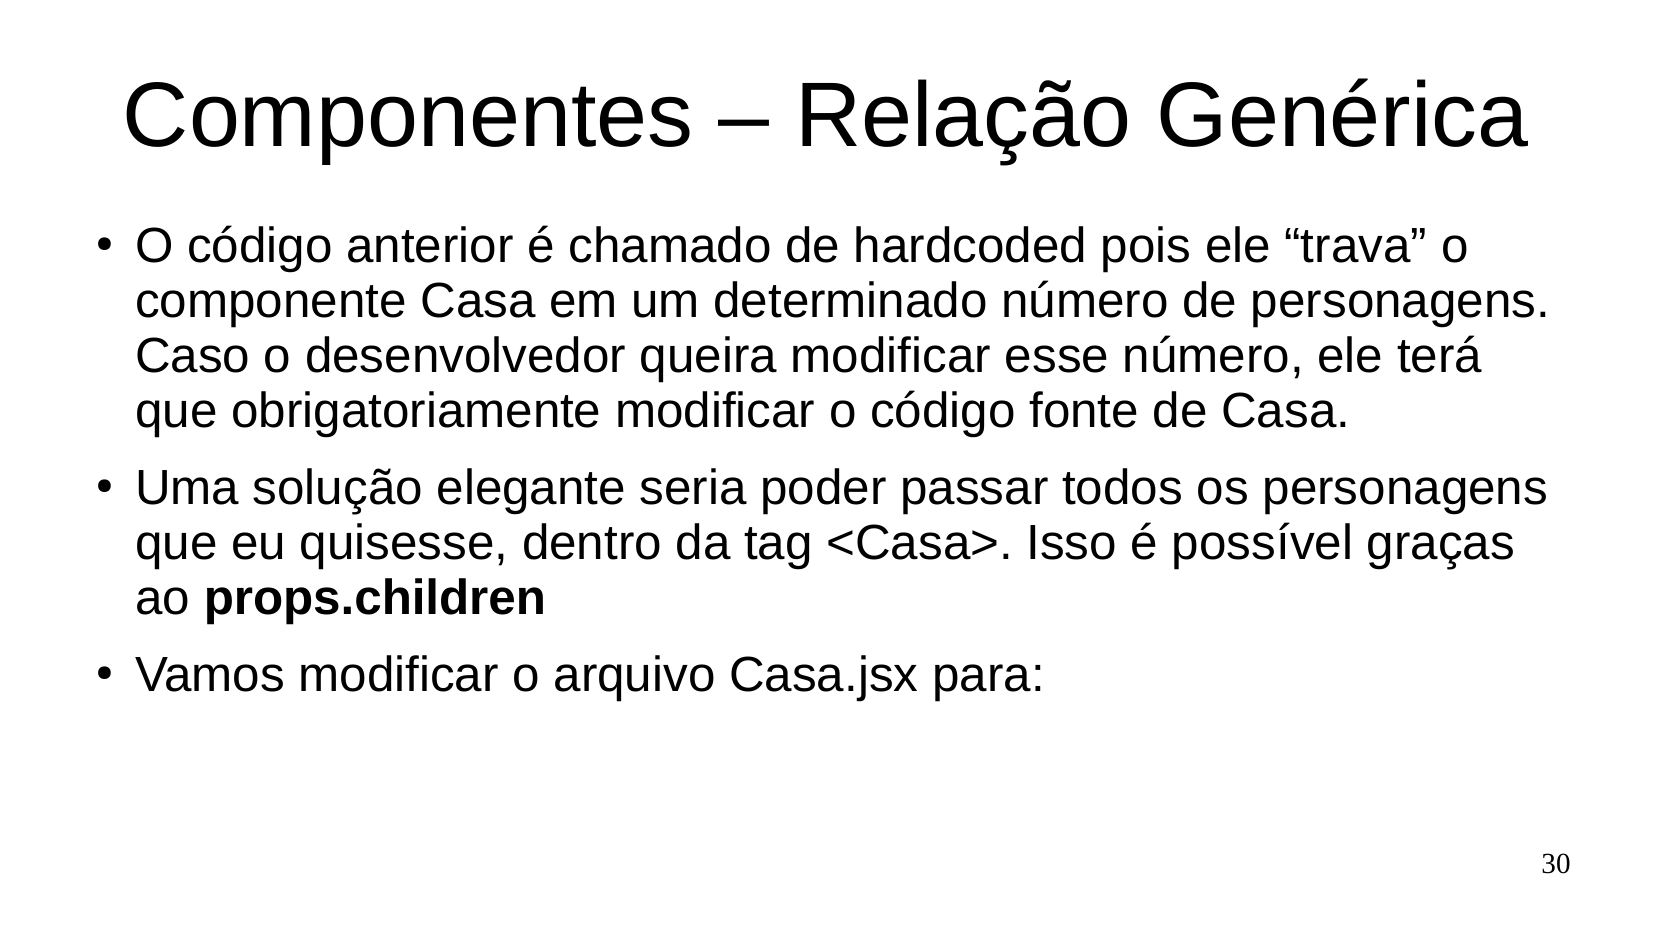

# Componentes – Relação Genérica
O código anterior é chamado de hardcoded pois ele “trava” o componente Casa em um determinado número de personagens. Caso o desenvolvedor queira modificar esse número, ele terá que obrigatoriamente modificar o código fonte de Casa.
Uma solução elegante seria poder passar todos os personagens que eu quisesse, dentro da tag <Casa>. Isso é possível graças ao props.children
Vamos modificar o arquivo Casa.jsx para:
30